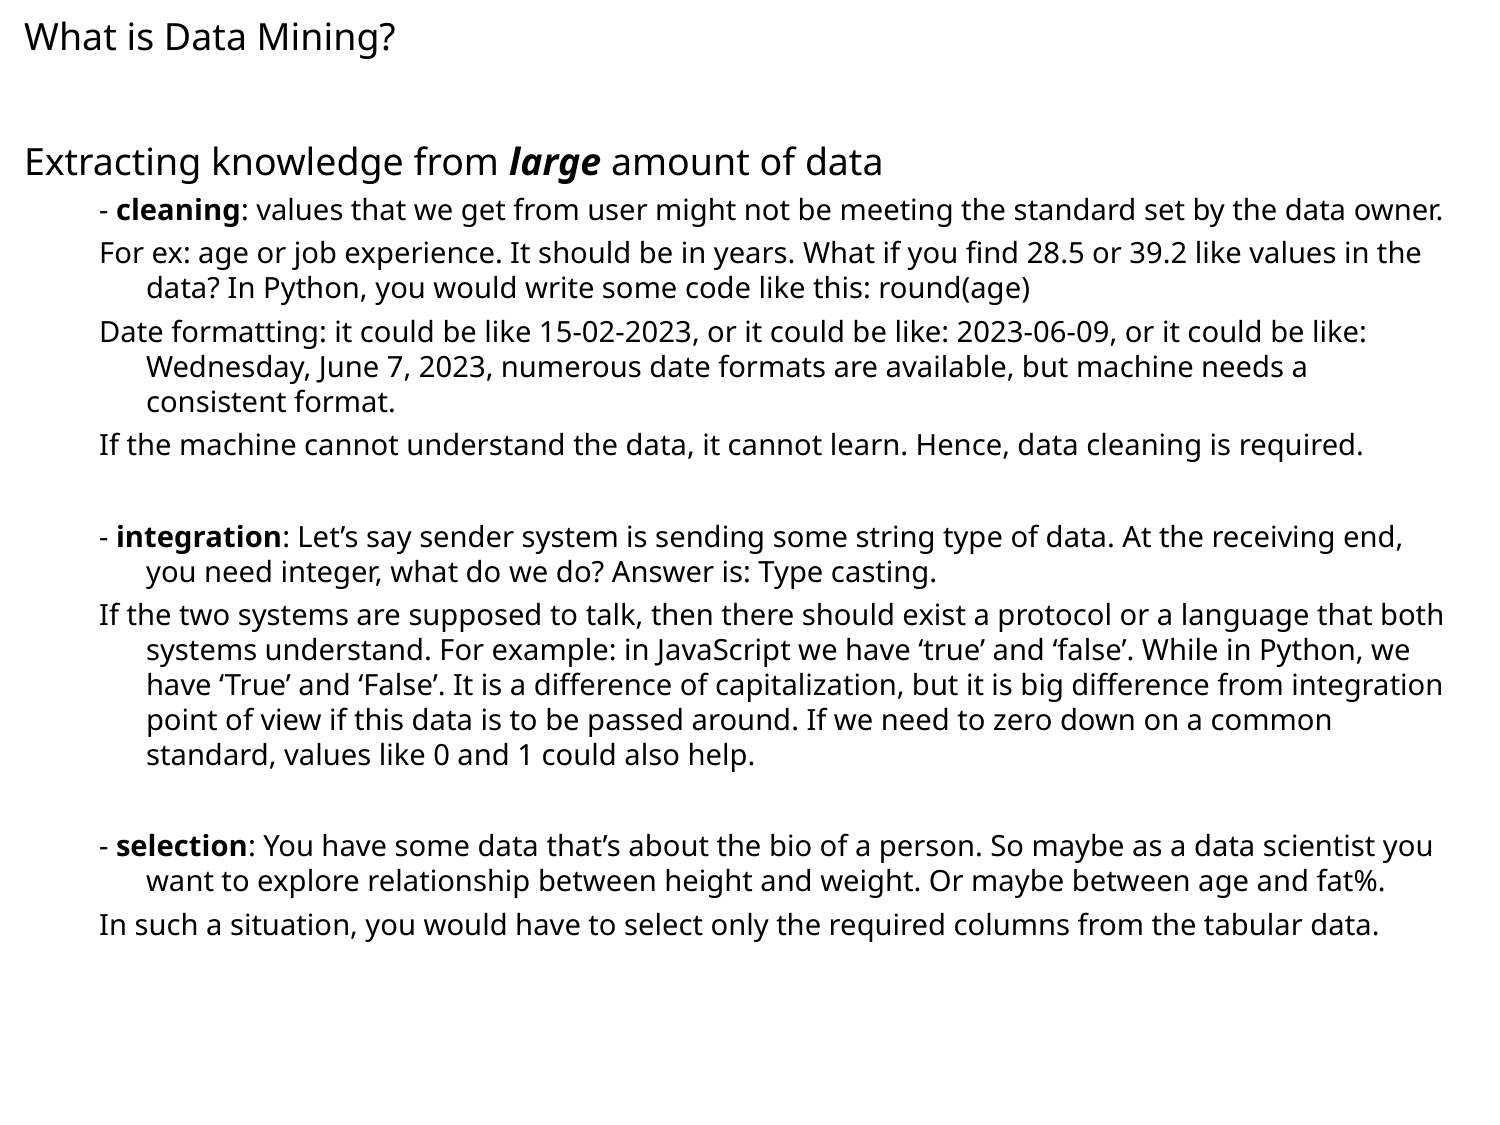

# What is Data Mining?
Extracting knowledge from large amount of data
- cleaning: values that we get from user might not be meeting the standard set by the data owner.
For ex: age or job experience. It should be in years. What if you find 28.5 or 39.2 like values in the data? In Python, you would write some code like this: round(age)
Date formatting: it could be like 15-02-2023, or it could be like: 2023-06-09, or it could be like: Wednesday, June 7, 2023, numerous date formats are available, but machine needs a consistent format.
If the machine cannot understand the data, it cannot learn. Hence, data cleaning is required.
- integration: Let’s say sender system is sending some string type of data. At the receiving end, you need integer, what do we do? Answer is: Type casting.
If the two systems are supposed to talk, then there should exist a protocol or a language that both systems understand. For example: in JavaScript we have ‘true’ and ‘false’. While in Python, we have ‘True’ and ‘False’. It is a difference of capitalization, but it is big difference from integration point of view if this data is to be passed around. If we need to zero down on a common standard, values like 0 and 1 could also help.
- selection: You have some data that’s about the bio of a person. So maybe as a data scientist you want to explore relationship between height and weight. Or maybe between age and fat%.
In such a situation, you would have to select only the required columns from the tabular data.